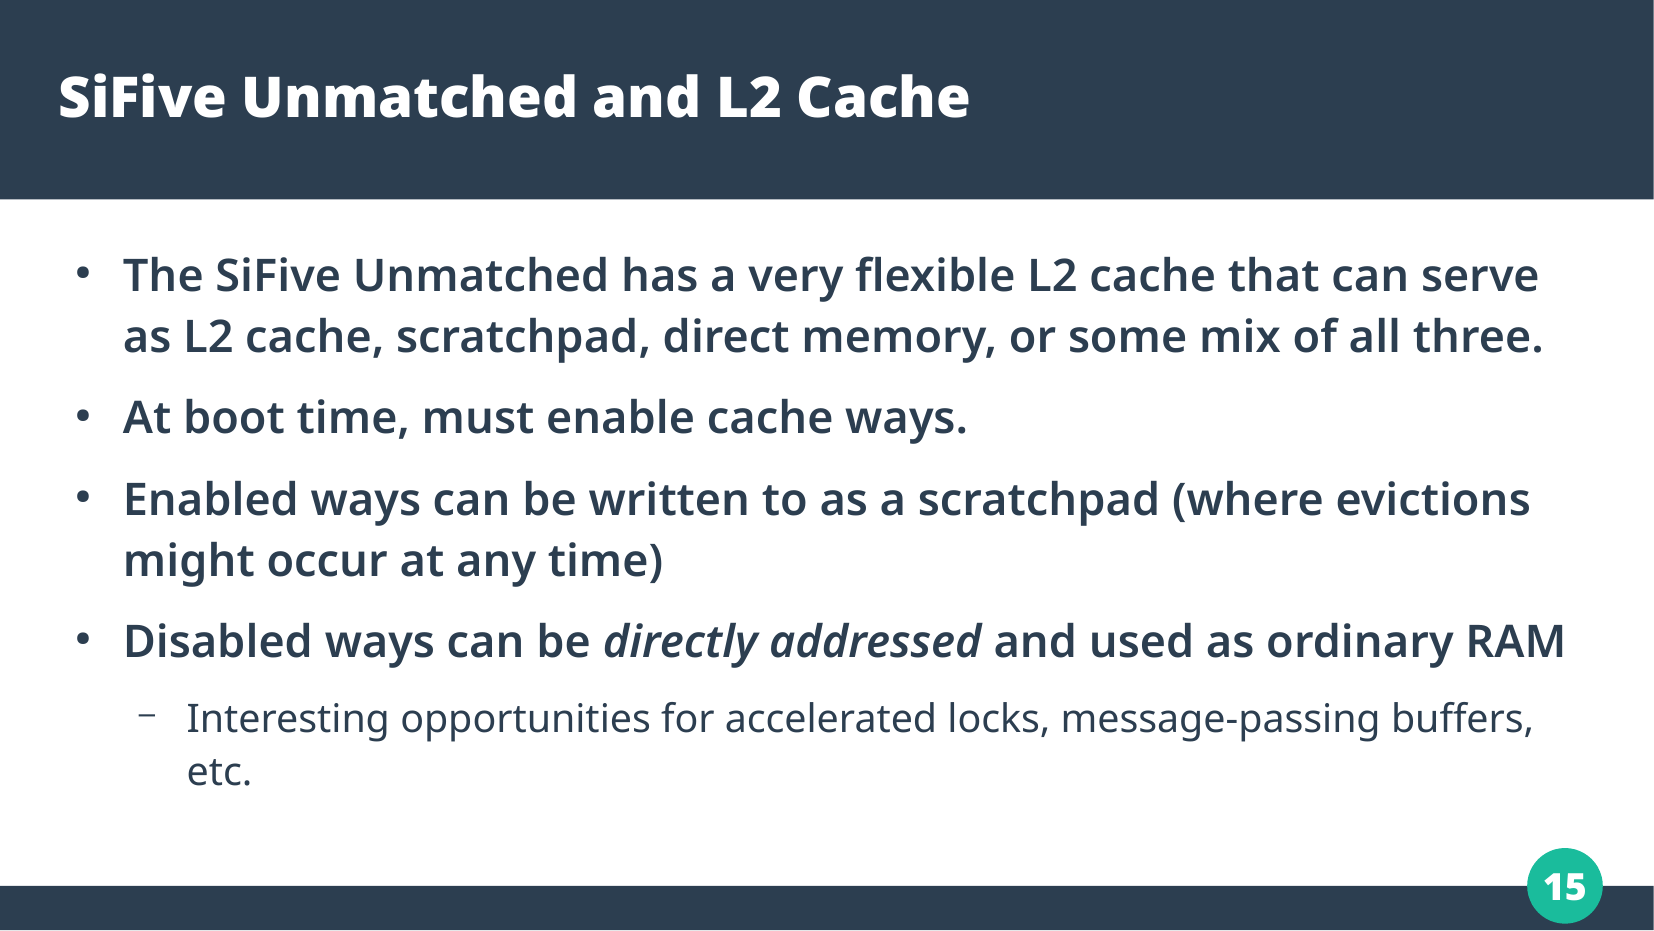

# SiFive Unmatched and L2 Cache
The SiFive Unmatched has a very flexible L2 cache that can serve as L2 cache, scratchpad, direct memory, or some mix of all three.
At boot time, must enable cache ways.
Enabled ways can be written to as a scratchpad (where evictions might occur at any time)
Disabled ways can be directly addressed and used as ordinary RAM
Interesting opportunities for accelerated locks, message-passing buffers, etc.